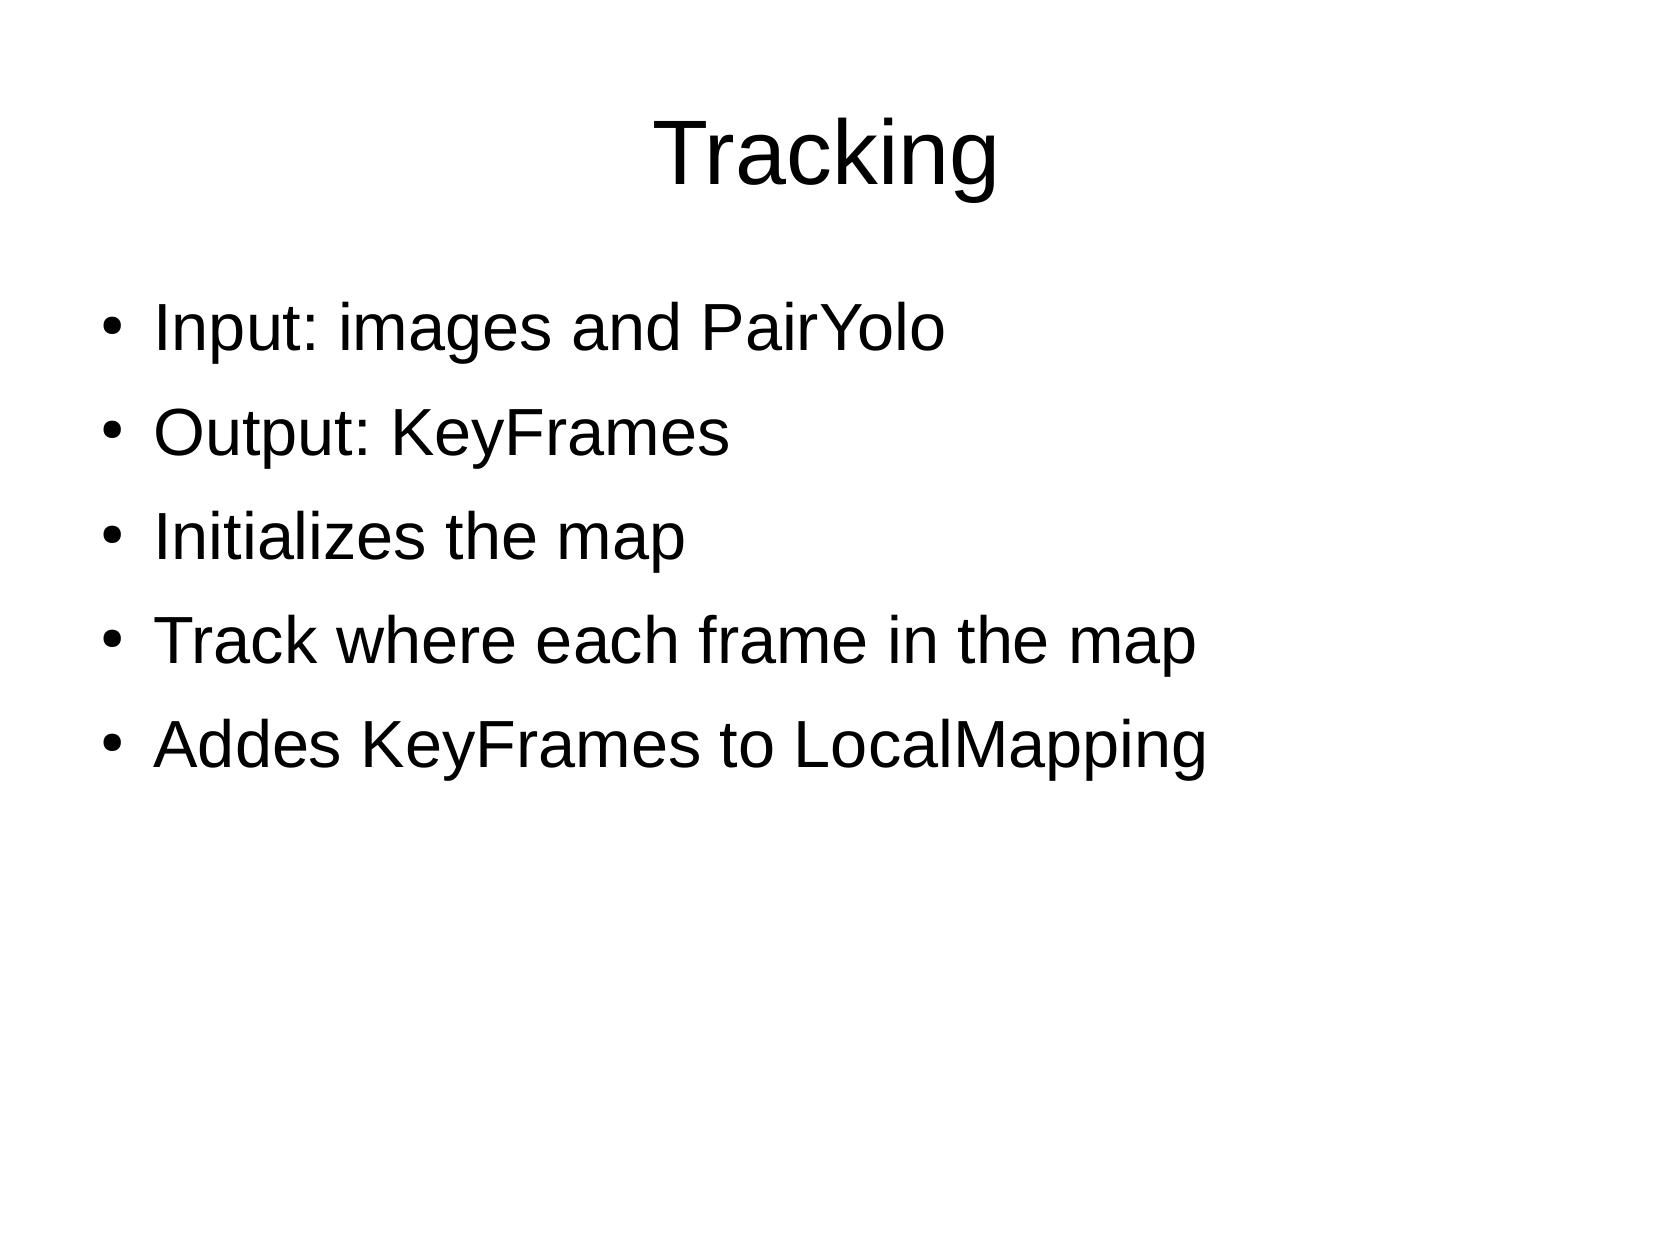

# Tracking
Input: images and PairYolo
Output: KeyFrames
Initializes the map
Track where each frame in the map
Addes KeyFrames to LocalMapping